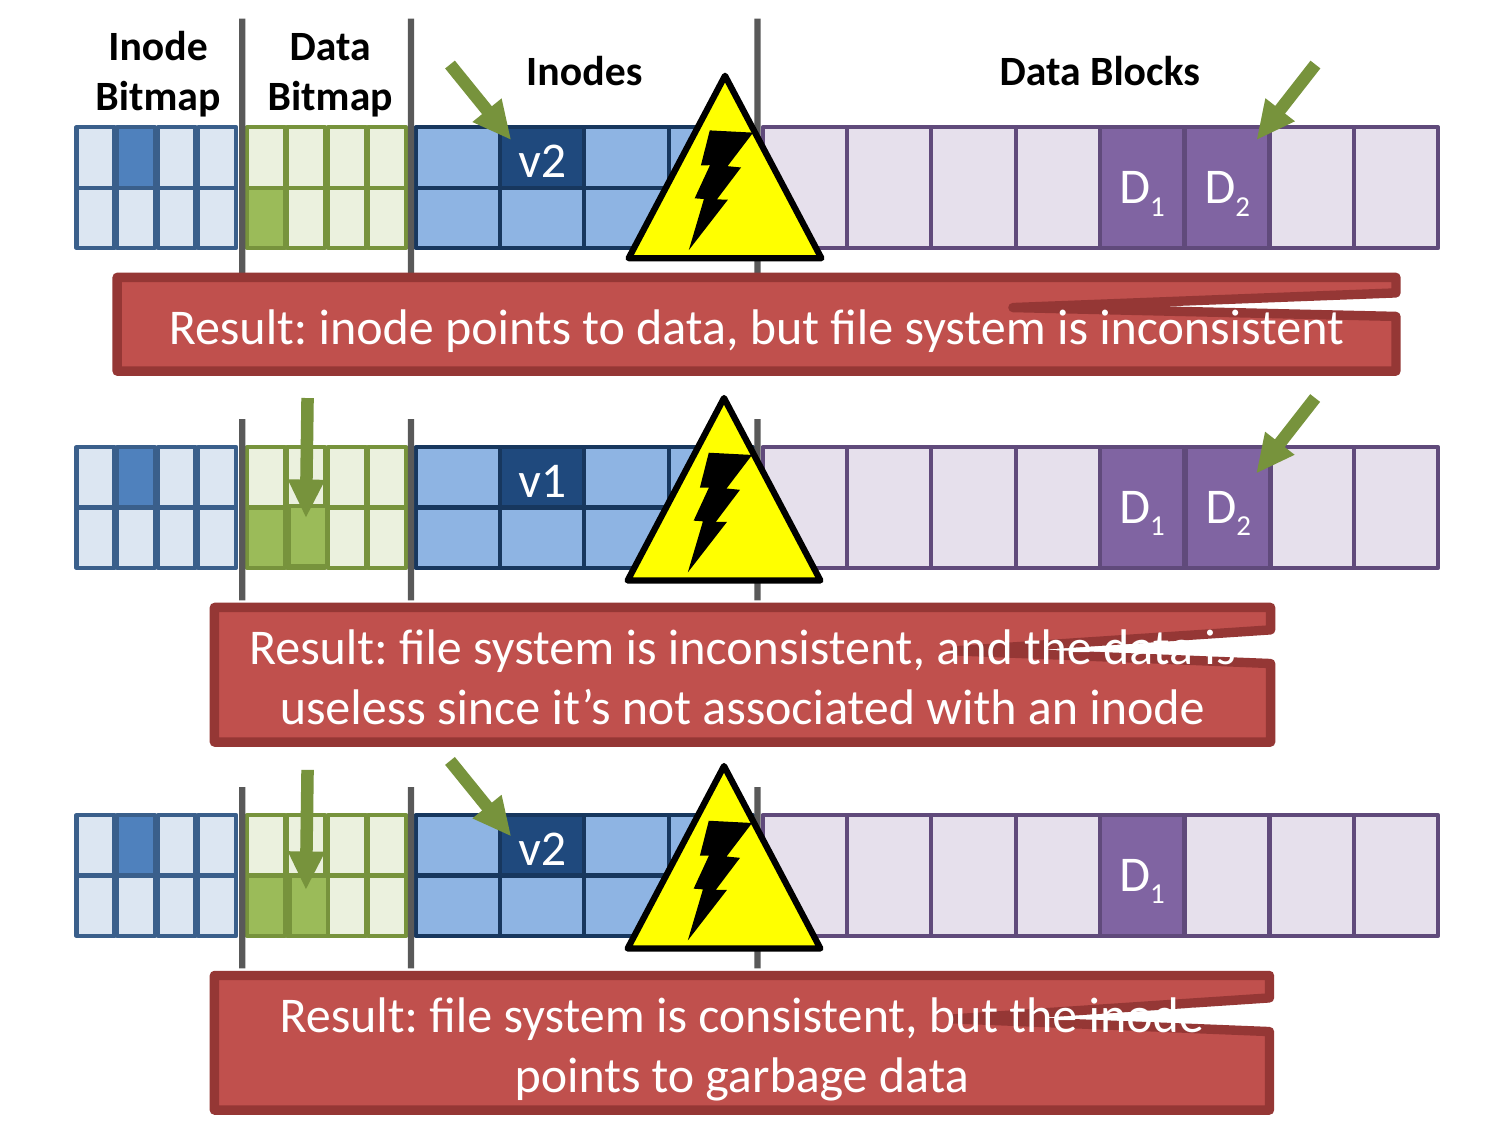

Inode
Bitmap
Data
Bitmap
Inodes
Data Blocks
v1
D1
v2
D2
Result: inode points to data, but file system is inconsistent
v1
D1
D2
Result: file system is inconsistent, and the data is useless since it’s not associated with an inode
v1
D1
v2
Result: file system is consistent, but the inode points to garbage data